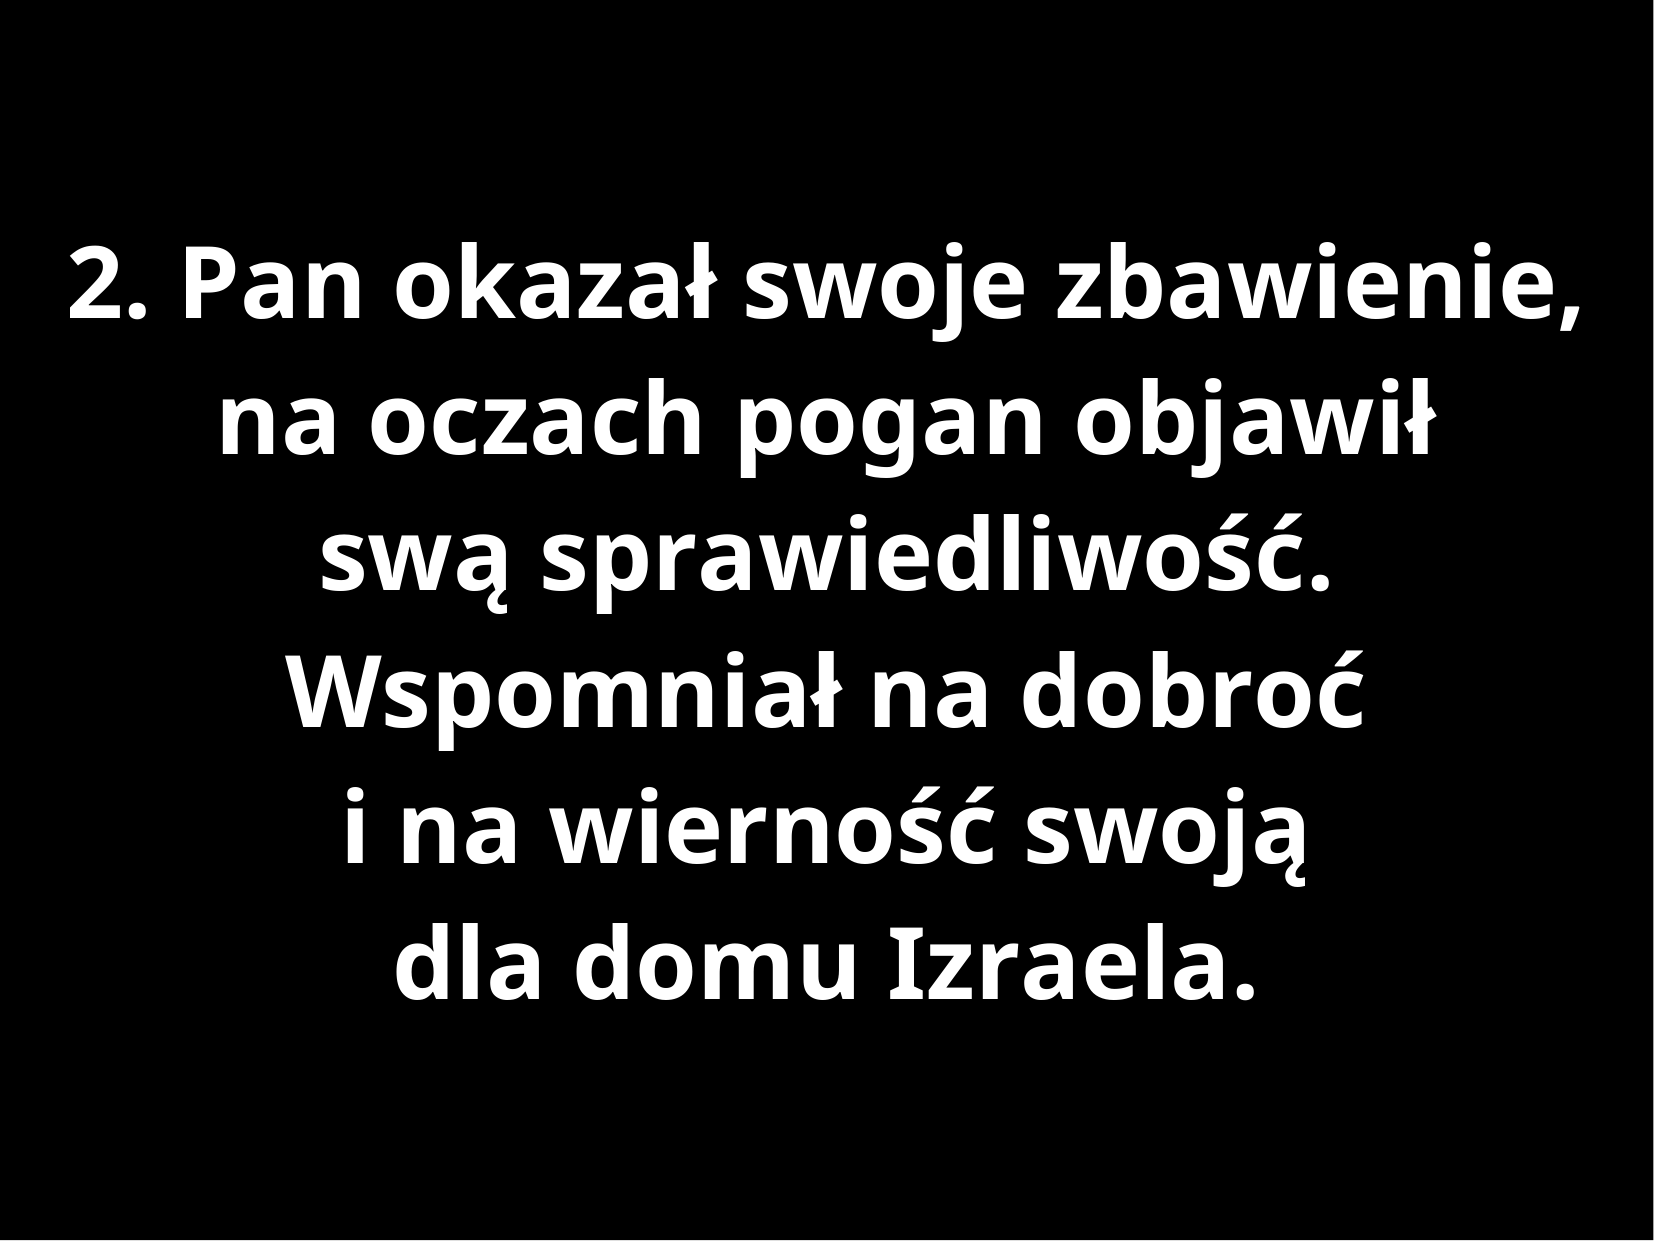

# 2. Pan okazał swoje zbawienie, na oczach pogan objawił swą sprawiedliwość. Wspomniał na dobroć i na wierność swoją dla domu Izraela.